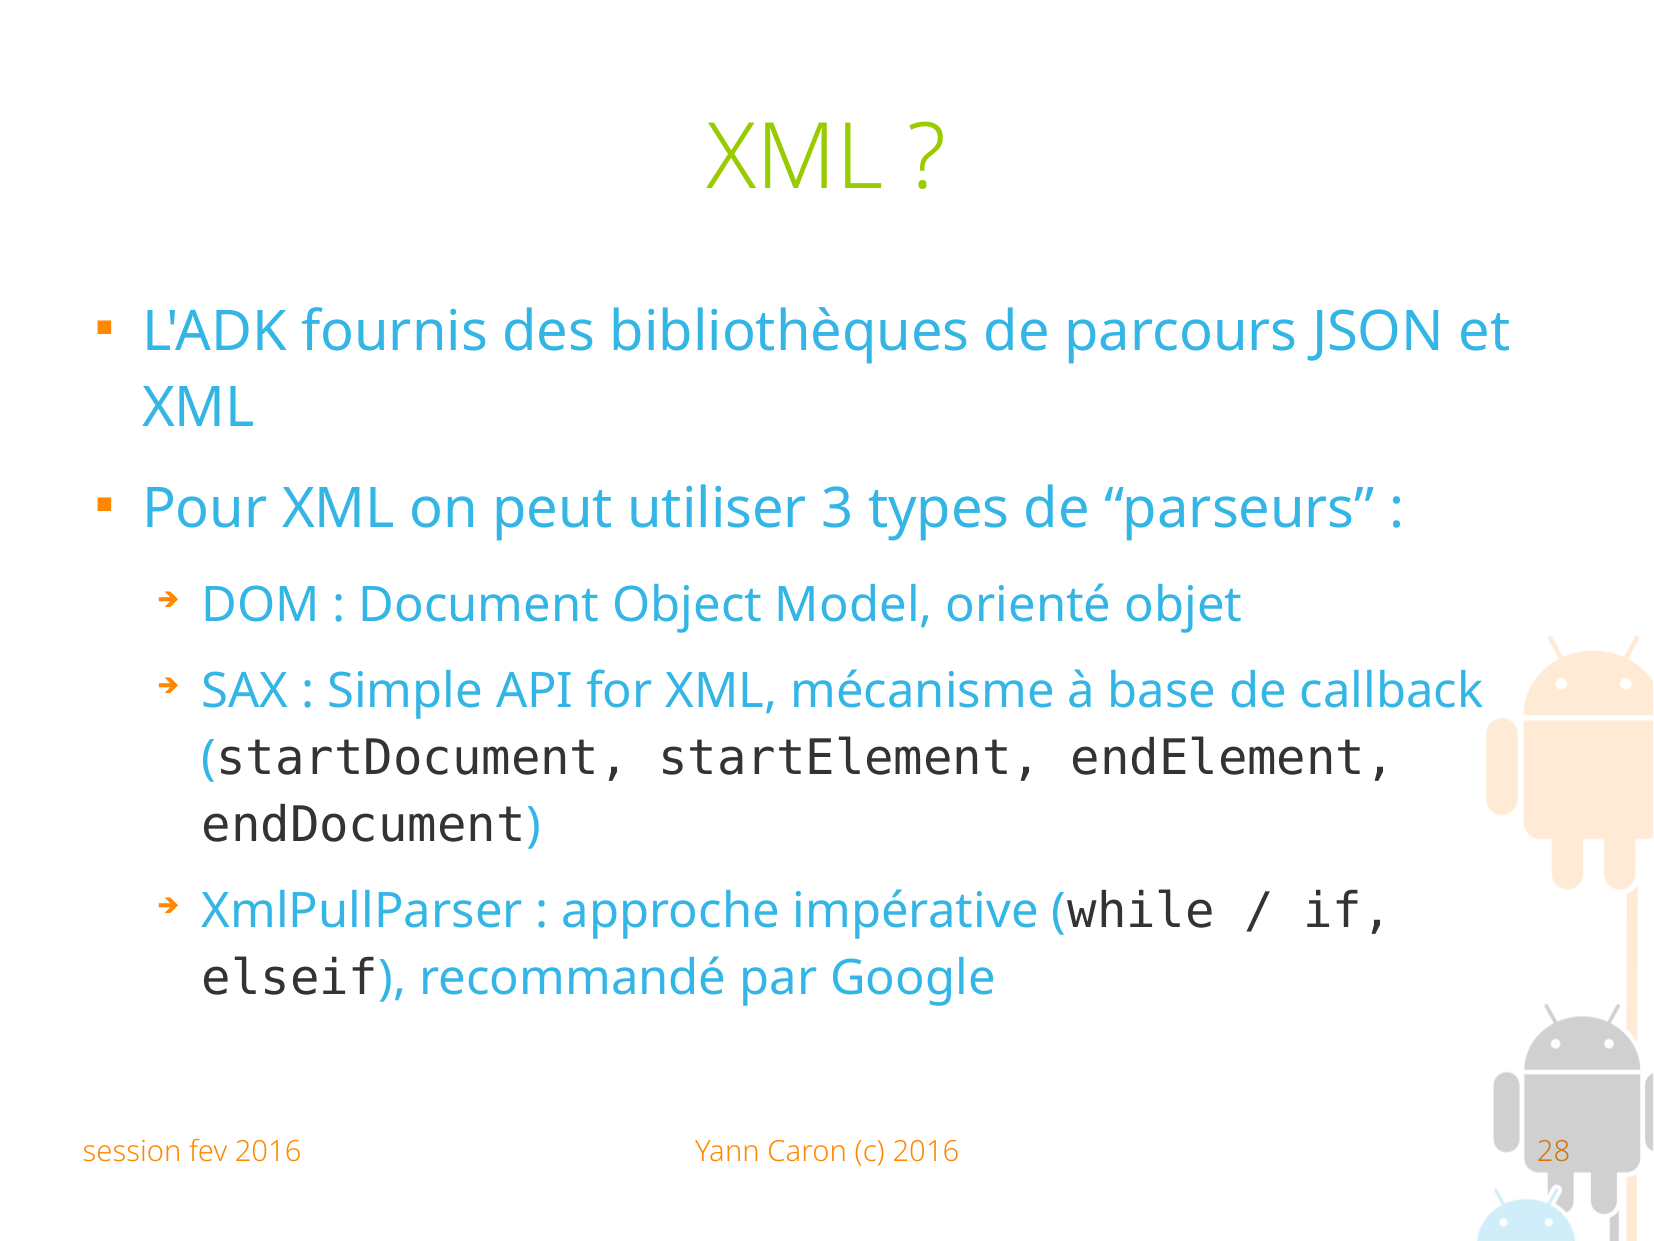

# XML ?
L'ADK fournis des bibliothèques de parcours JSON et XML
Pour XML on peut utiliser 3 types de “parseurs” :
DOM : Document Object Model, orienté objet
SAX : Simple API for XML, mécanisme à base de callback (startDocument, startElement, endElement, endDocument)
XmlPullParser : approche impérative (while / if, elseif), recommandé par Google
session fev 2016
Yann Caron (c) 2016
28